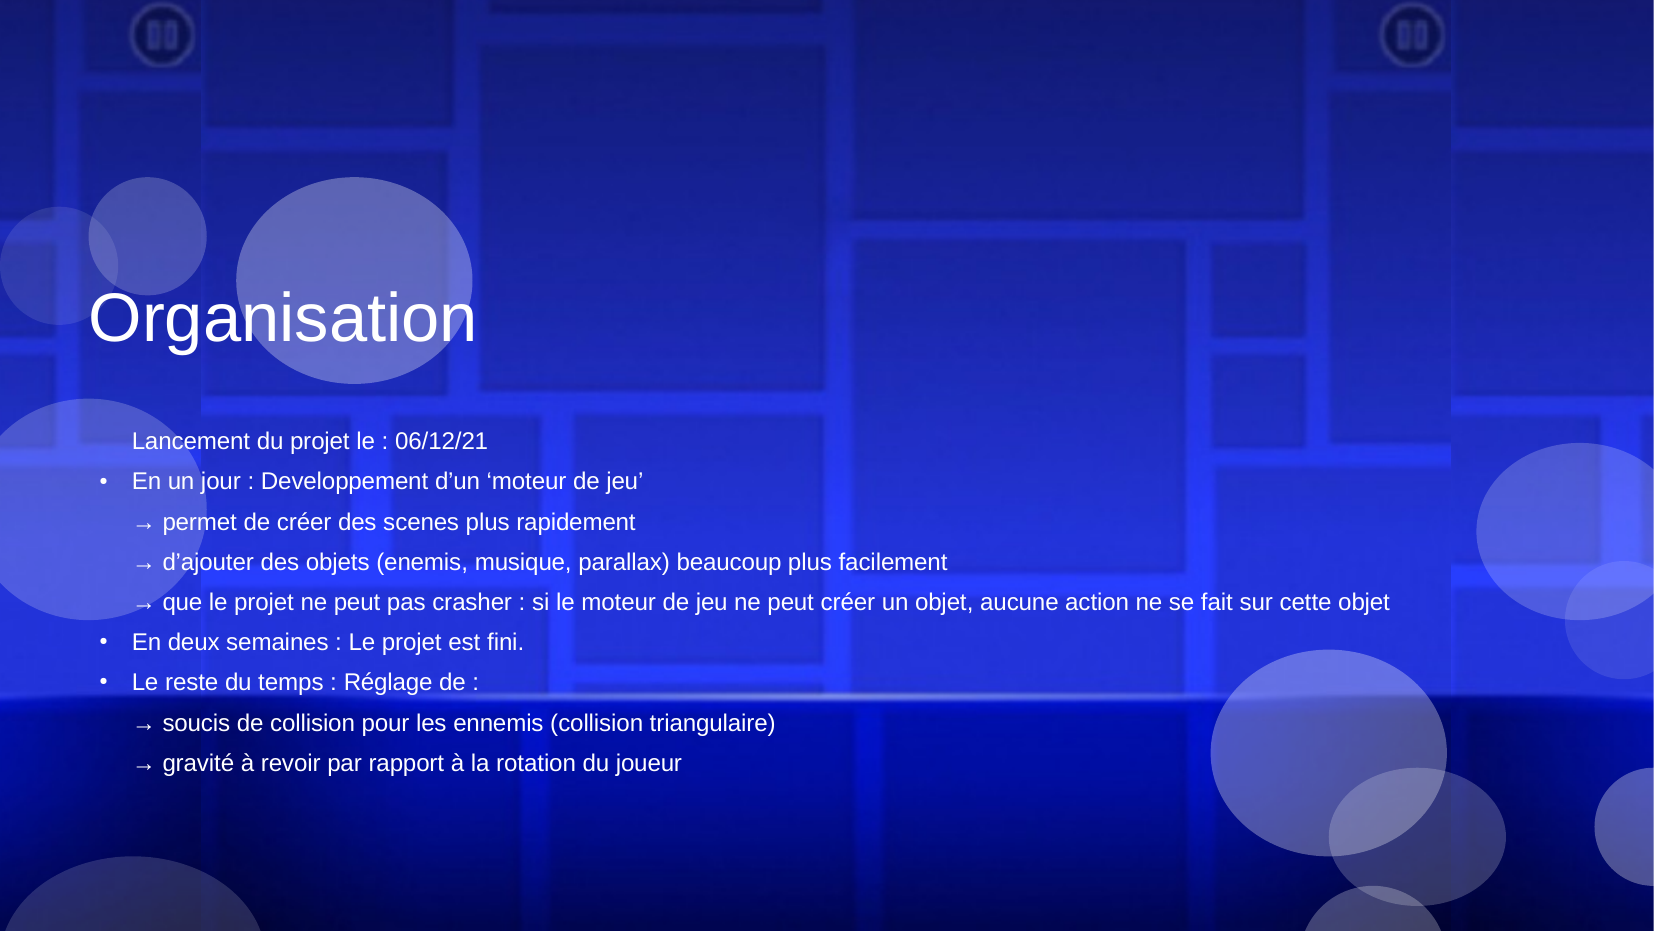

# Organisation
Lancement du projet le : 06/12/21
En un jour : Developpement d’un ‘moteur de jeu’
→ permet de créer des scenes plus rapidement
→ d’ajouter des objets (enemis, musique, parallax) beaucoup plus facilement
→ que le projet ne peut pas crasher : si le moteur de jeu ne peut créer un objet, aucune action ne se fait sur cette objet
En deux semaines : Le projet est fini.
Le reste du temps : Réglage de :
→ soucis de collision pour les ennemis (collision triangulaire)
→ gravité à revoir par rapport à la rotation du joueur